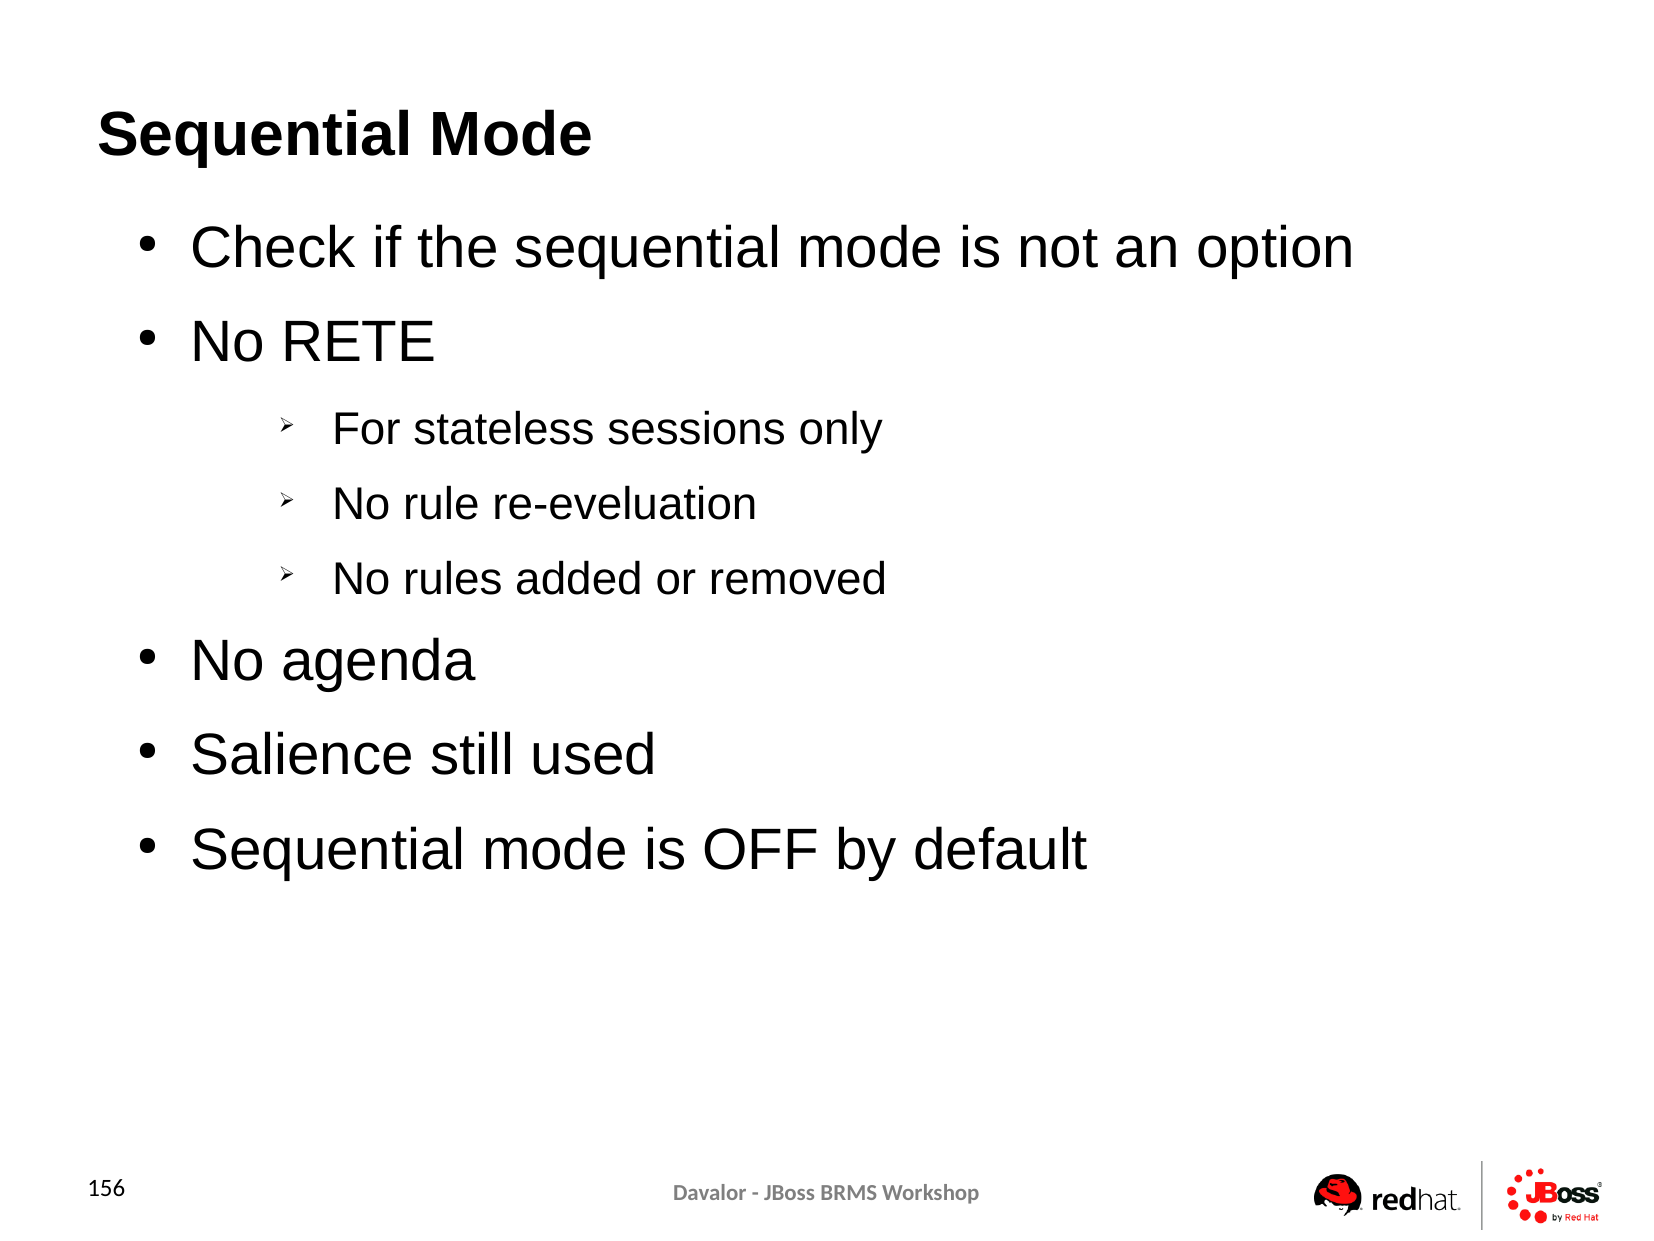

# Sequential Mode
Check if the sequential mode is not an option
No RETE
For stateless sessions only
No rule re-eveluation
No rules added or removed
No agenda
Salience still used
Sequential mode is OFF by default